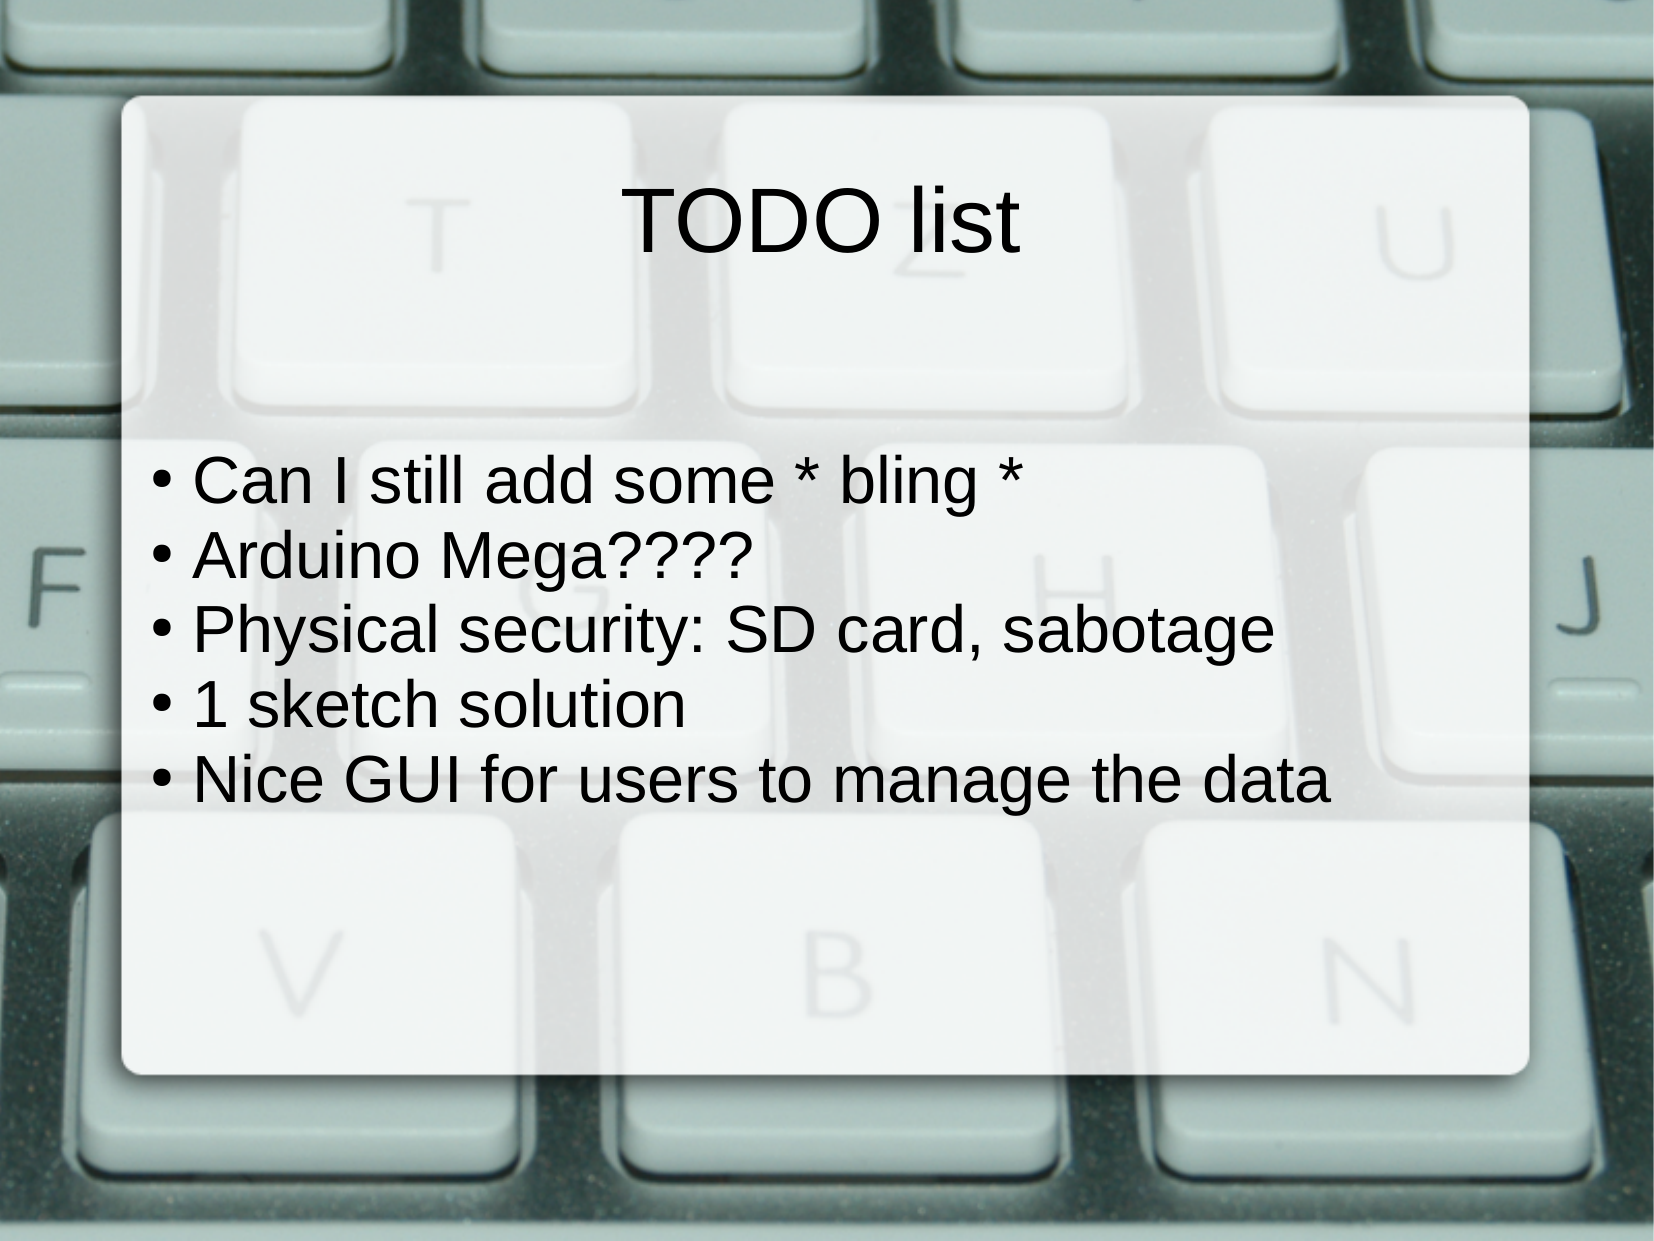

# TODO list
 Can I still add some * bling *
 Arduino Mega????
 Physical security: SD card, sabotage
 1 sketch solution
 Nice GUI for users to manage the data